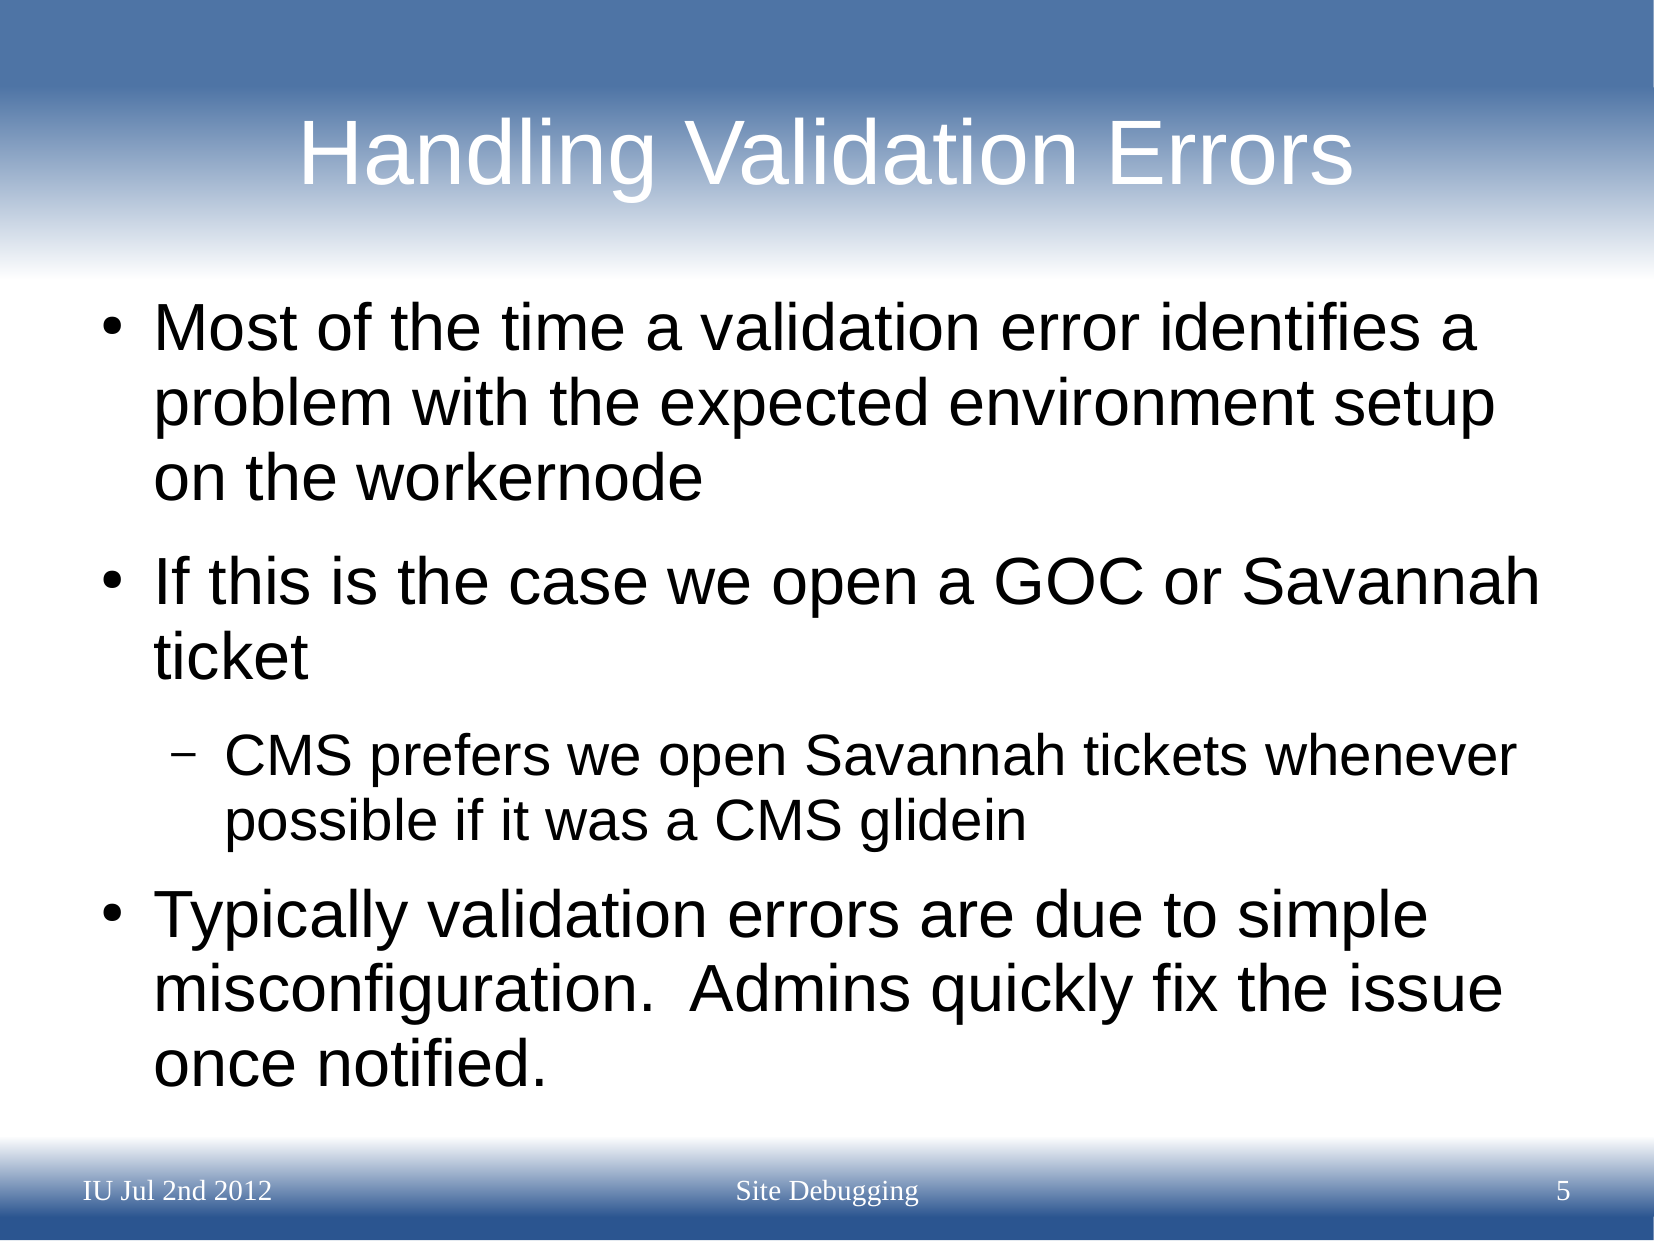

# Handling Validation Errors
Most of the time a validation error identifies a problem with the expected environment setup on the workernode
If this is the case we open a GOC or Savannah ticket
CMS prefers we open Savannah tickets whenever possible if it was a CMS glidein
Typically validation errors are due to simple misconfiguration. Admins quickly fix the issue once notified.
IU Jul 2nd 2012
Site Debugging
5